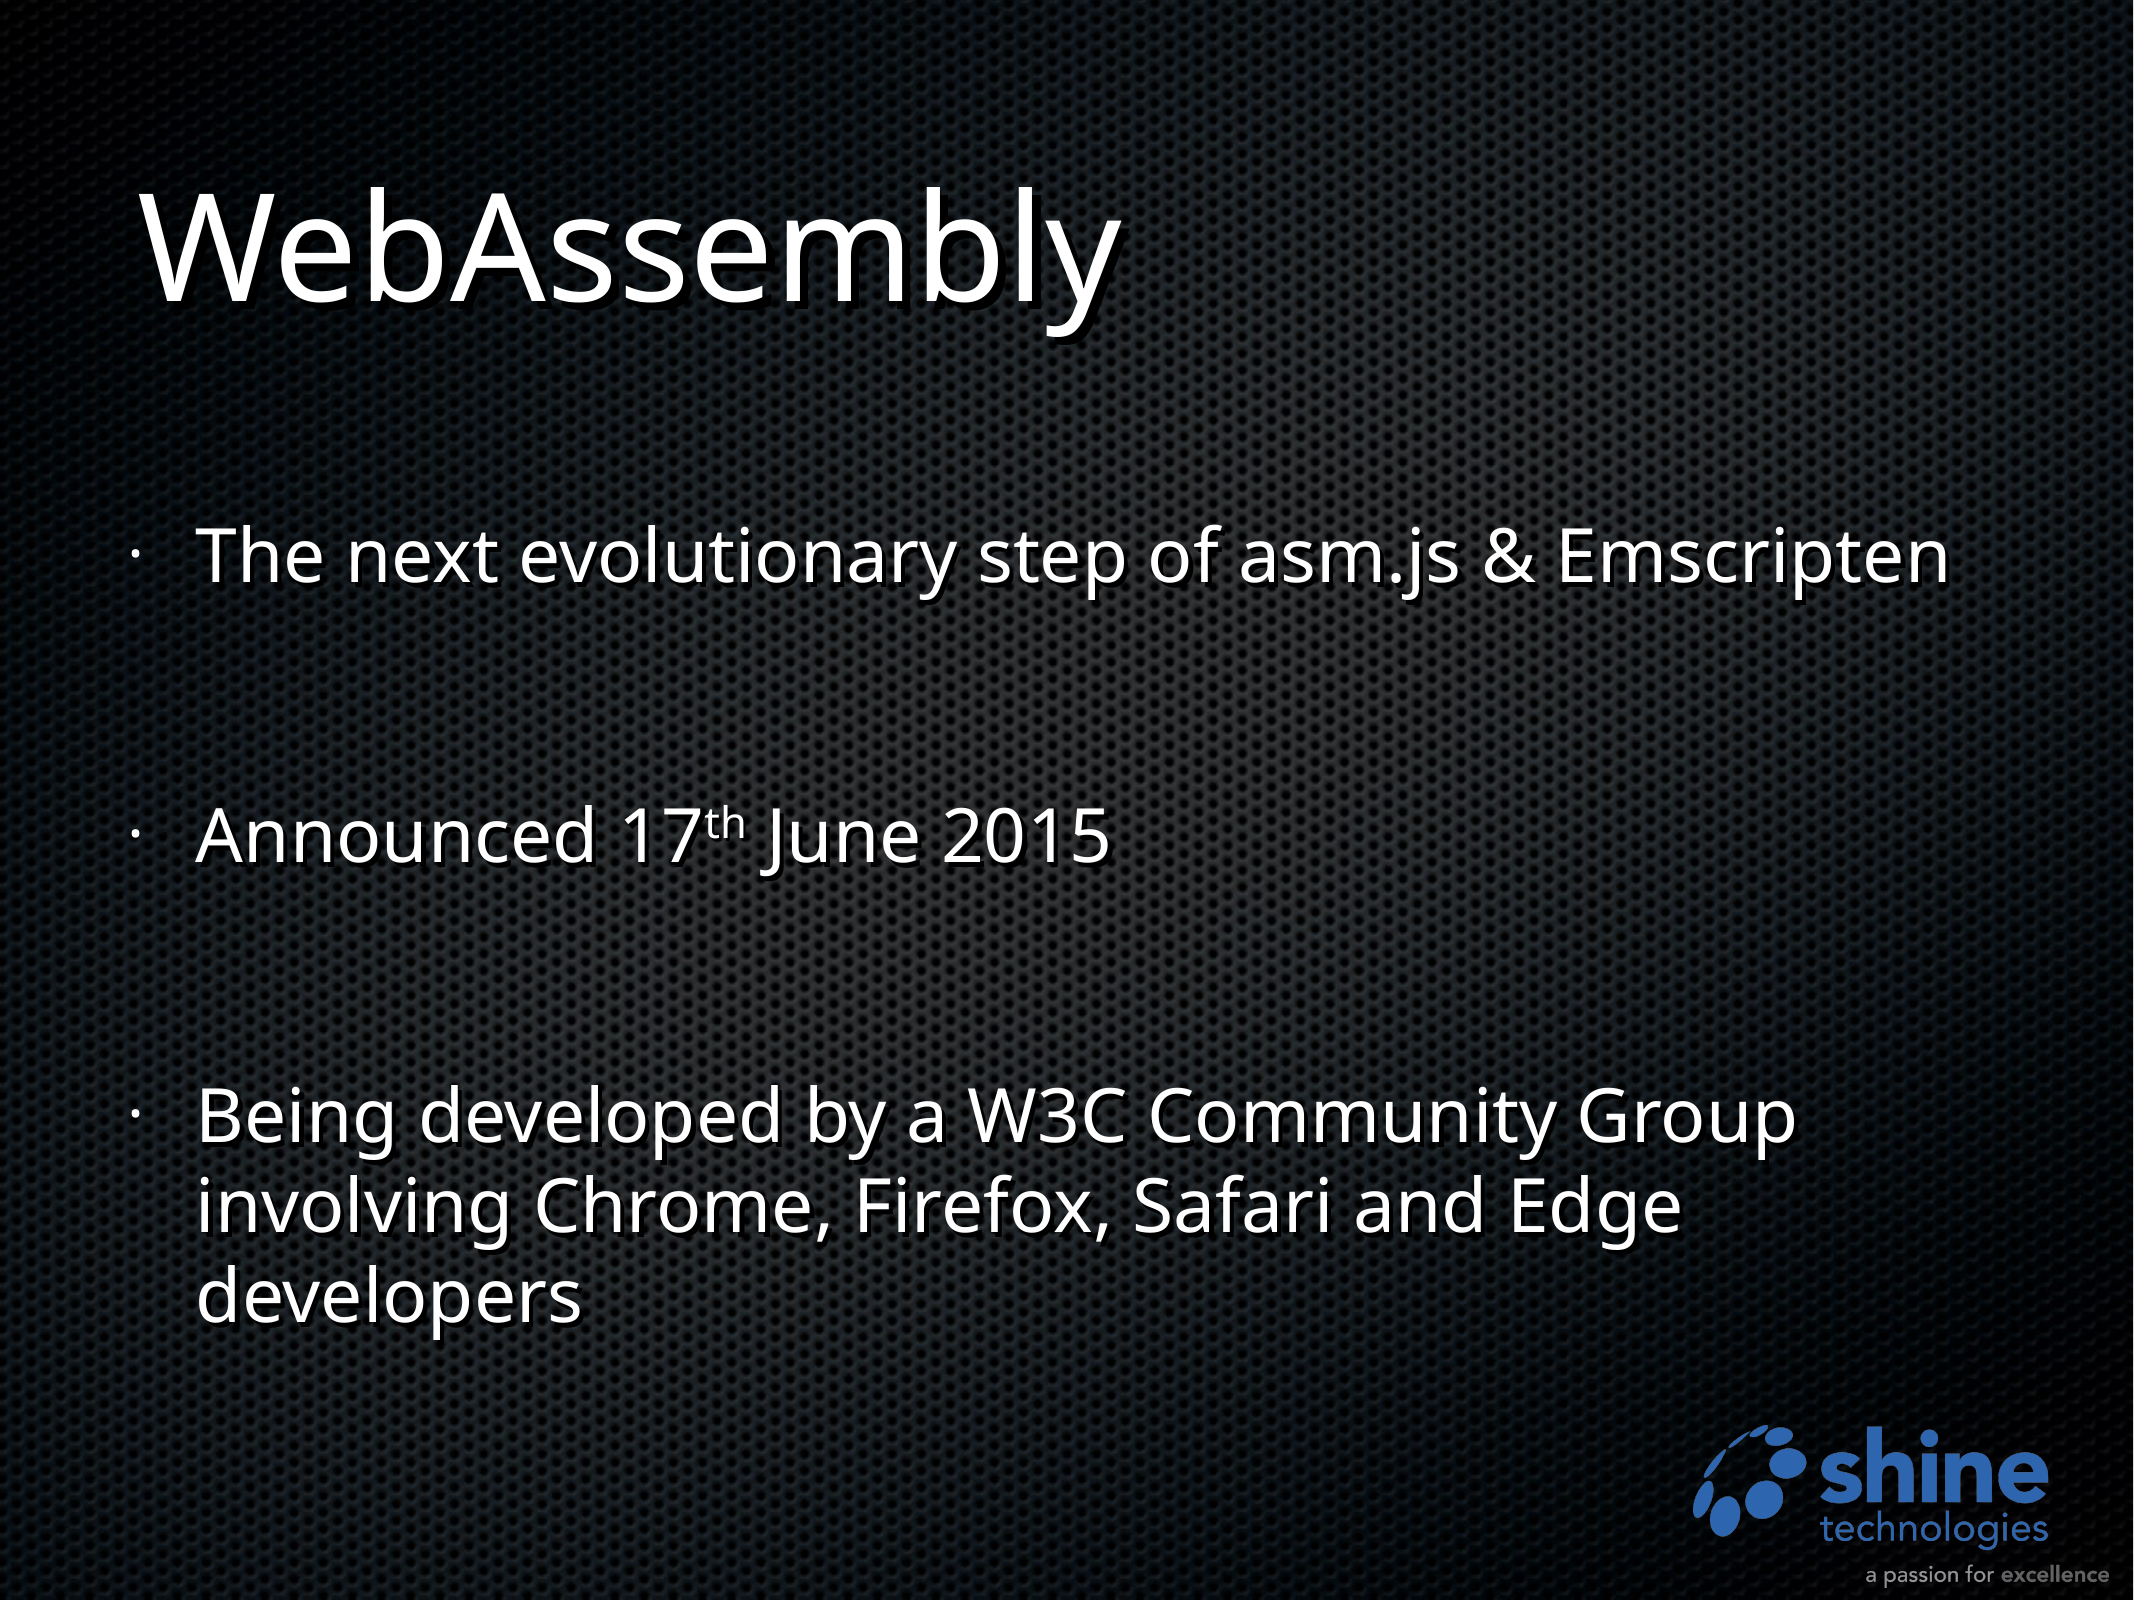

# WebAssembly
The next evolutionary step of asm.js & Emscripten
Announced 17th June 2015
Being developed by a W3C Community Group involving Chrome, Firefox, Safari and Edge developers